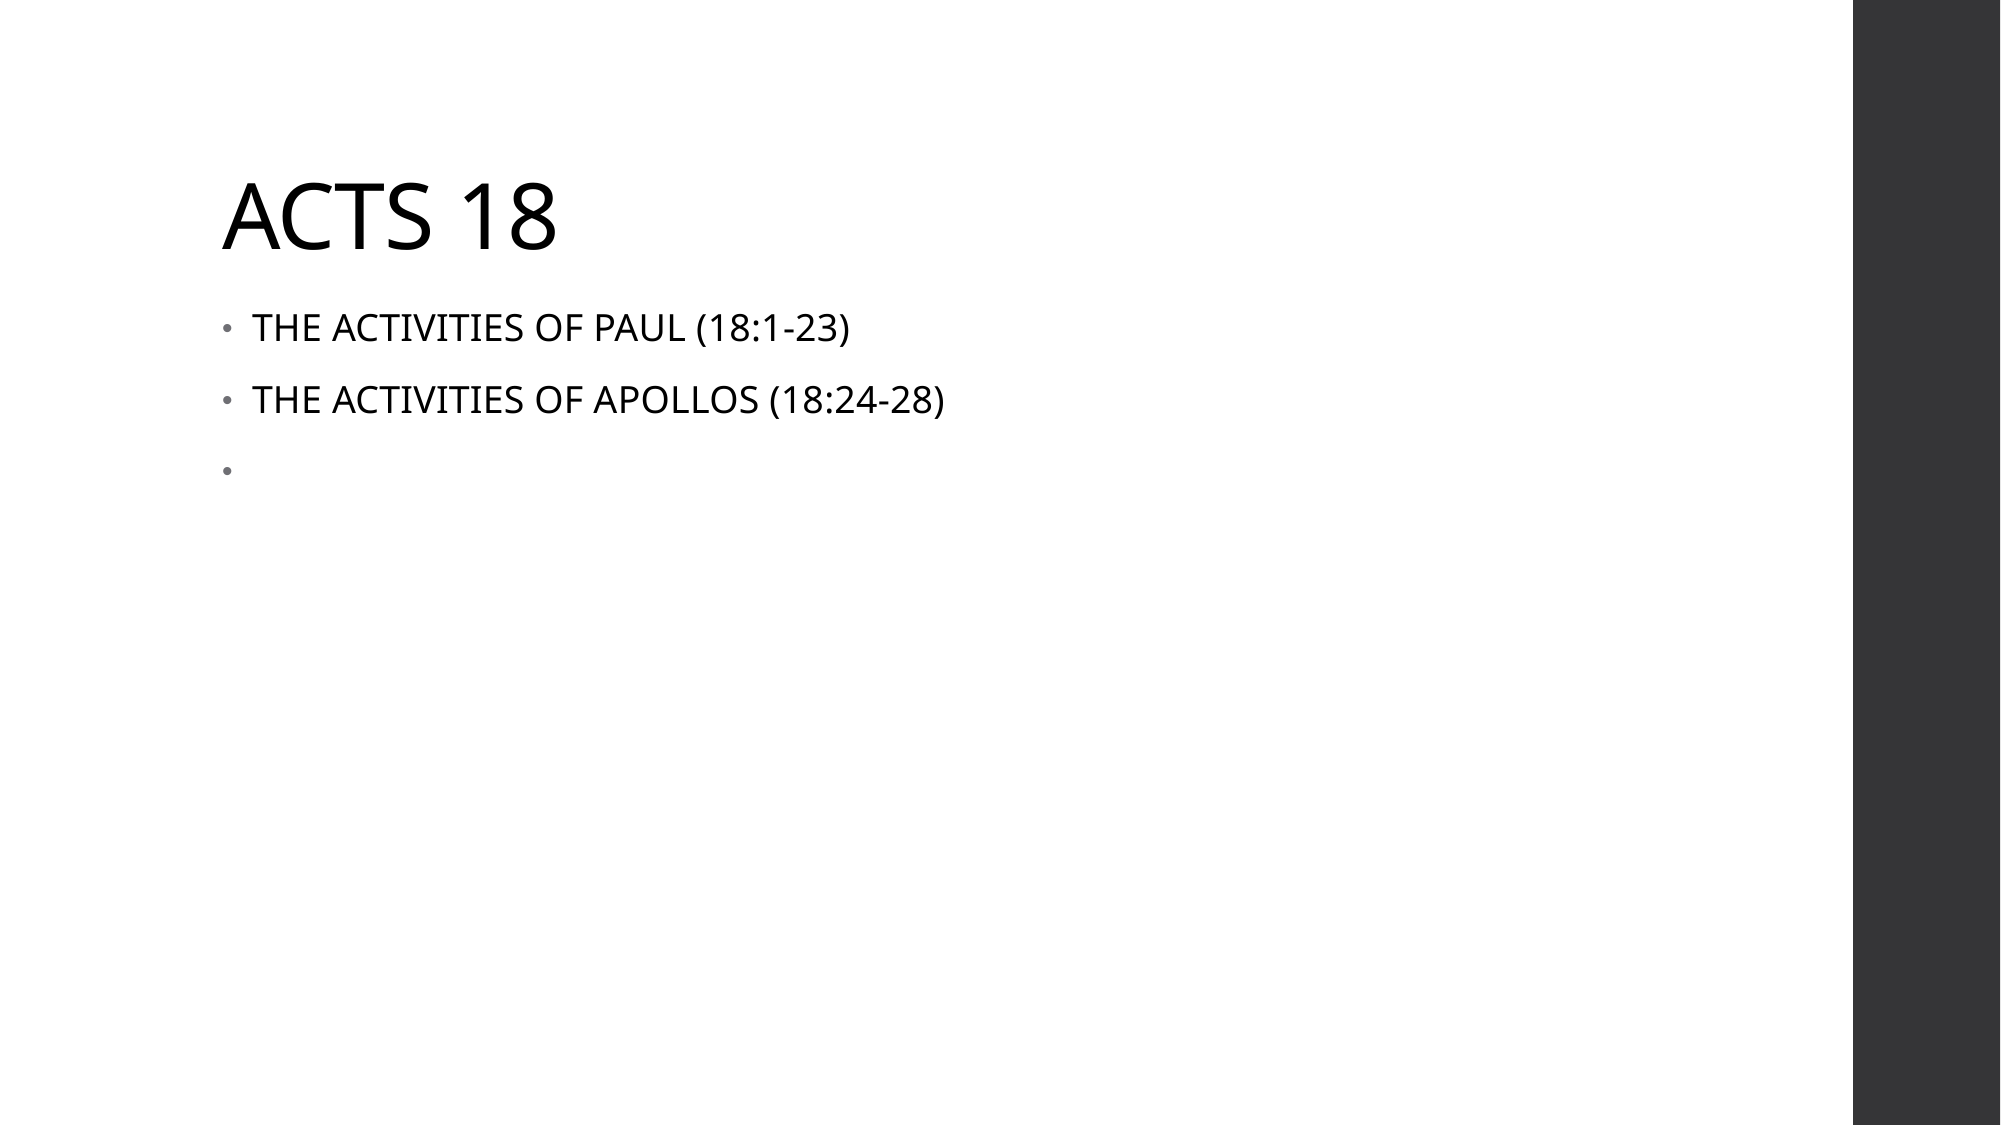

# ACTS 18
THE ACTIVITIES OF PAUL (18:1-23)
THE ACTIVITIES OF APOLLOS (18:24-28)